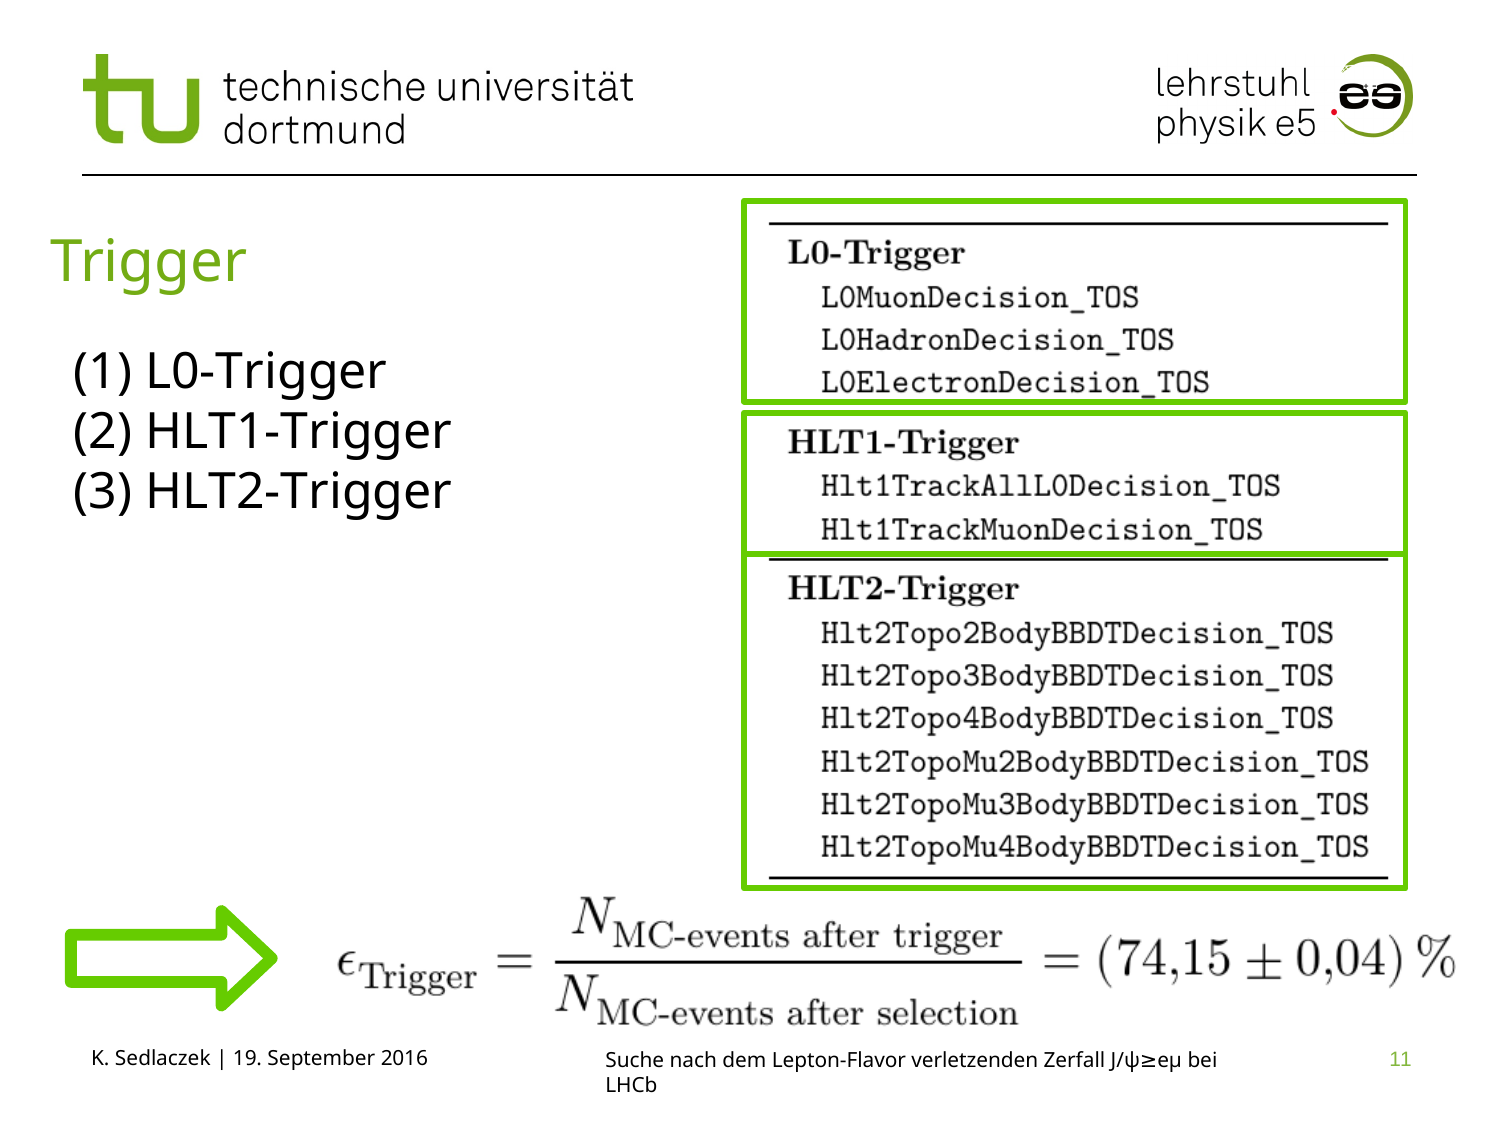

# Trigger
 L0-Trigger
 HLT1-Trigger
 HLT2-Trigger
K. Sedlaczek | 19. September 2016
Suche nach dem Lepton-Flavor verletzenden Zerfall J/ψ≥eµ bei LHCb